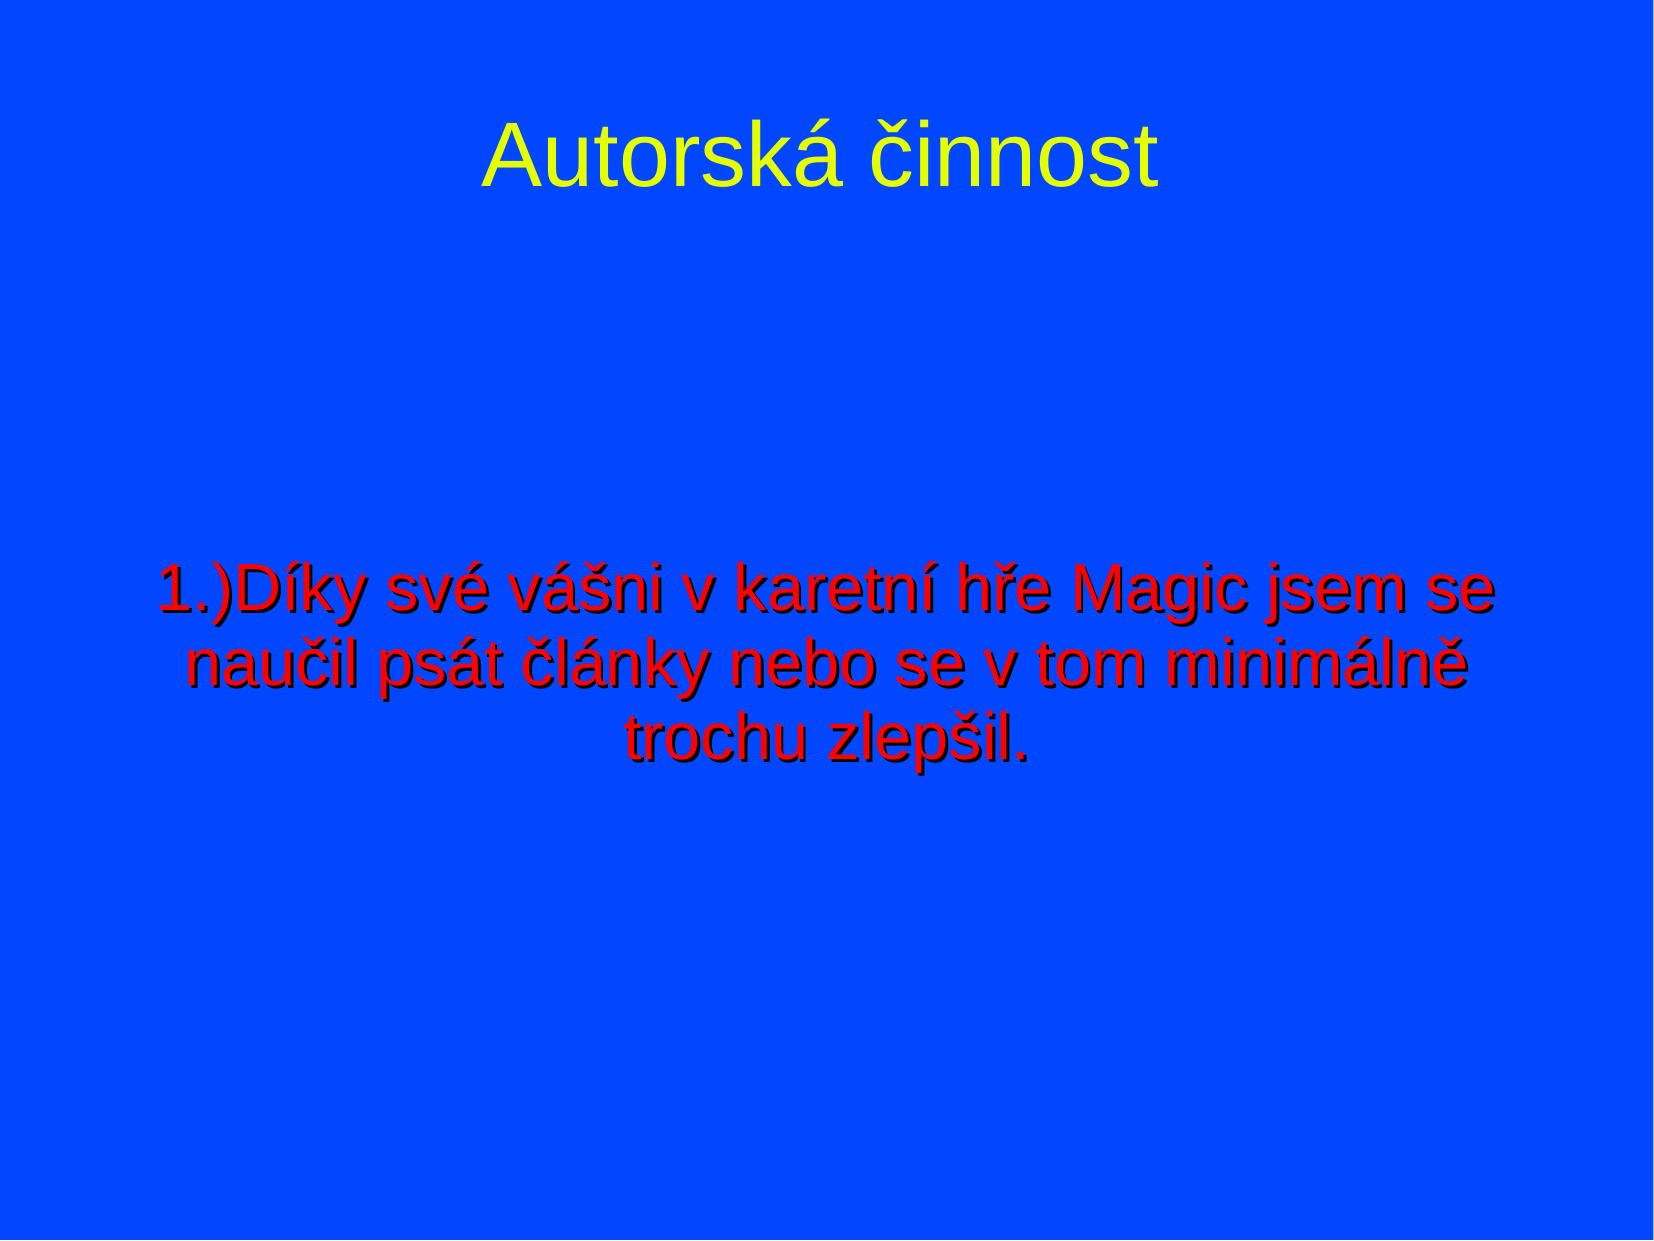

# Autorská činnost
1.)Díky své vášni v karetní hře Magic jsem se naučil psát články nebo se v tom minimálně trochu zlepšil.